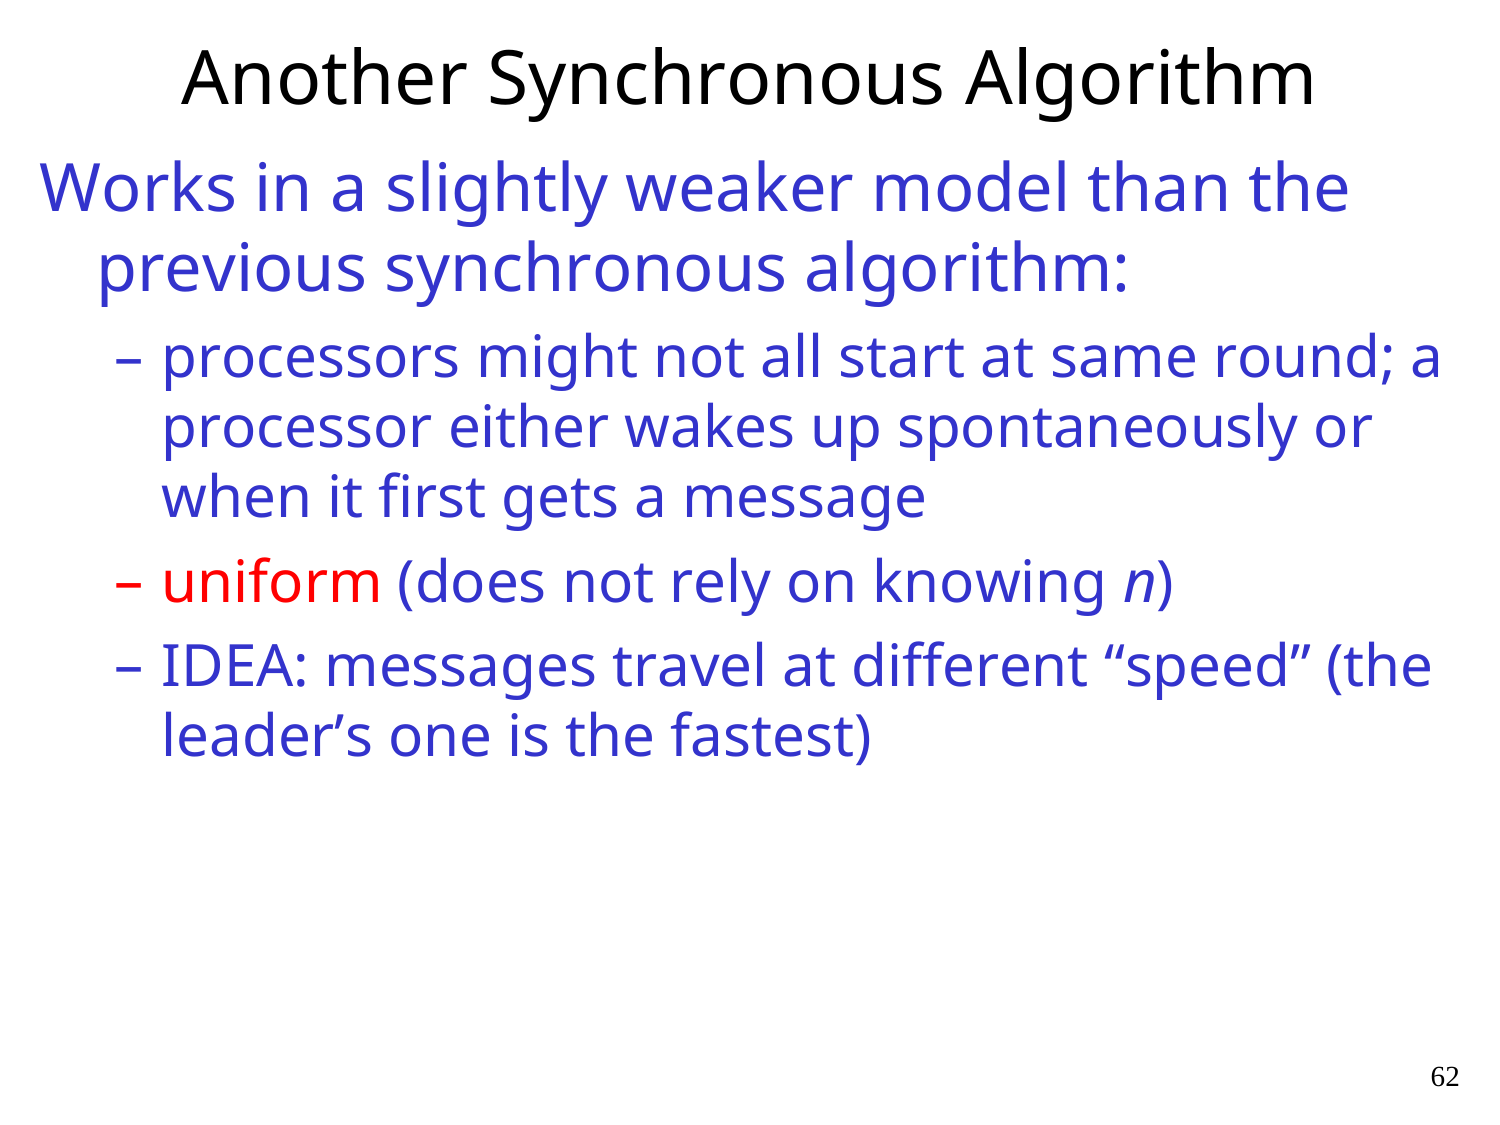

# Another Synchronous Algorithm
Works in a slightly weaker model than the previous synchronous algorithm:
processors might not all start at same round; a processor either wakes up spontaneously or when it first gets a message
uniform (does not rely on knowing n)
IDEA: messages travel at different “speed” (the leader’s one is the fastest)